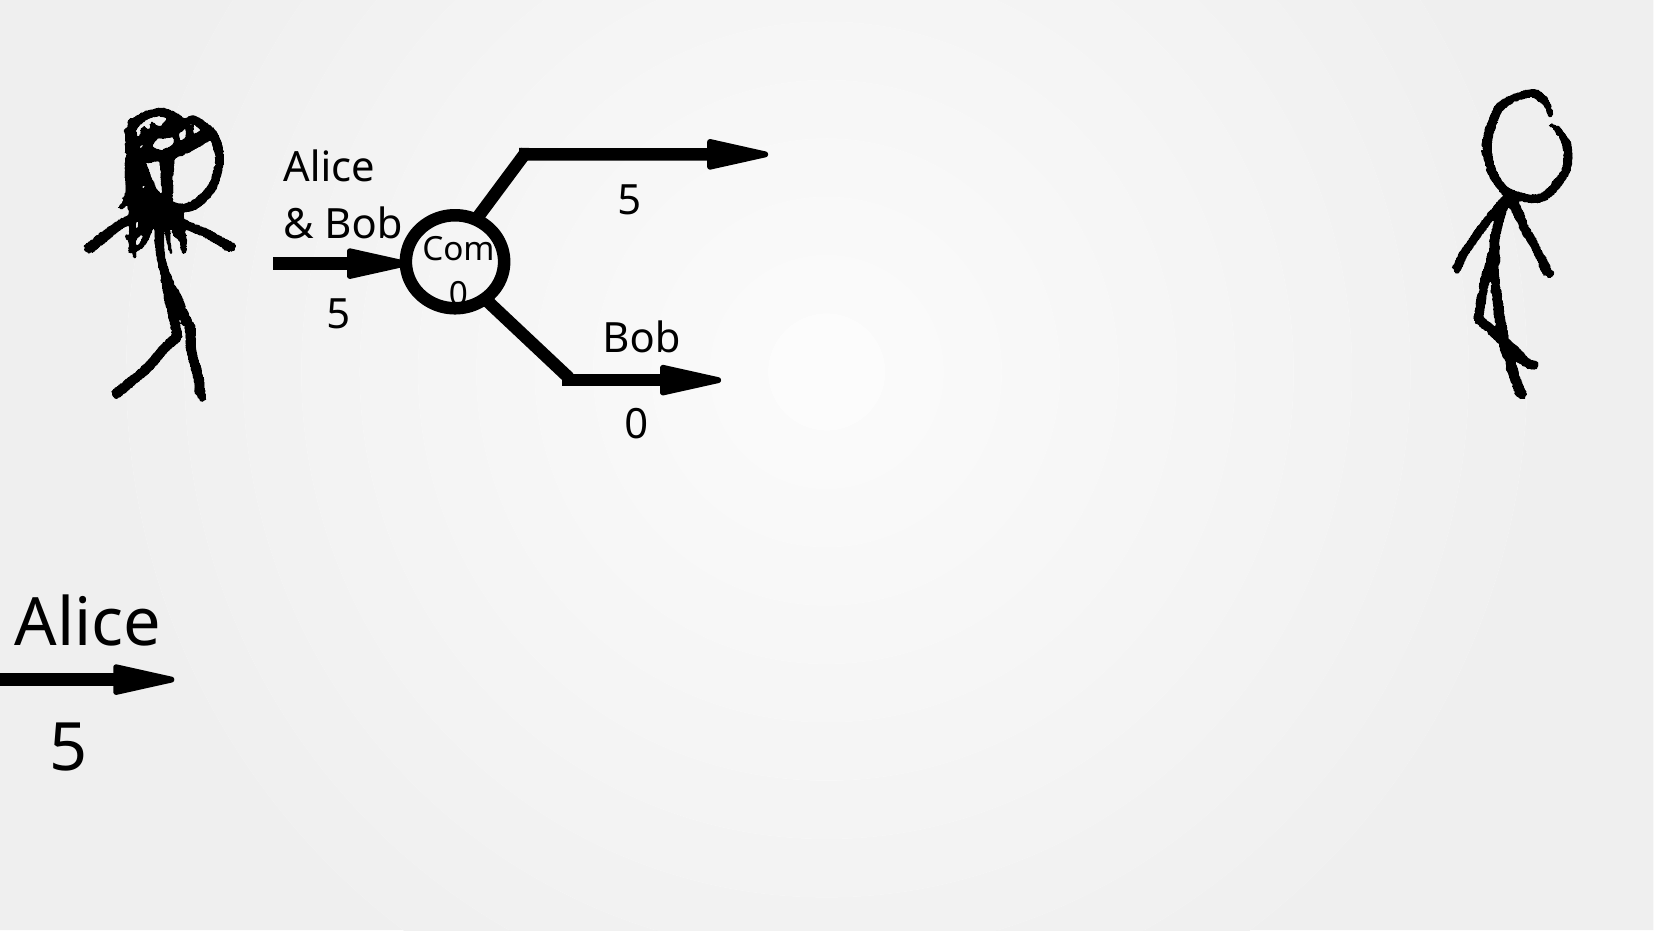

Alice
& Bob
5
Com
 0
5
Bob
0
Alice
5